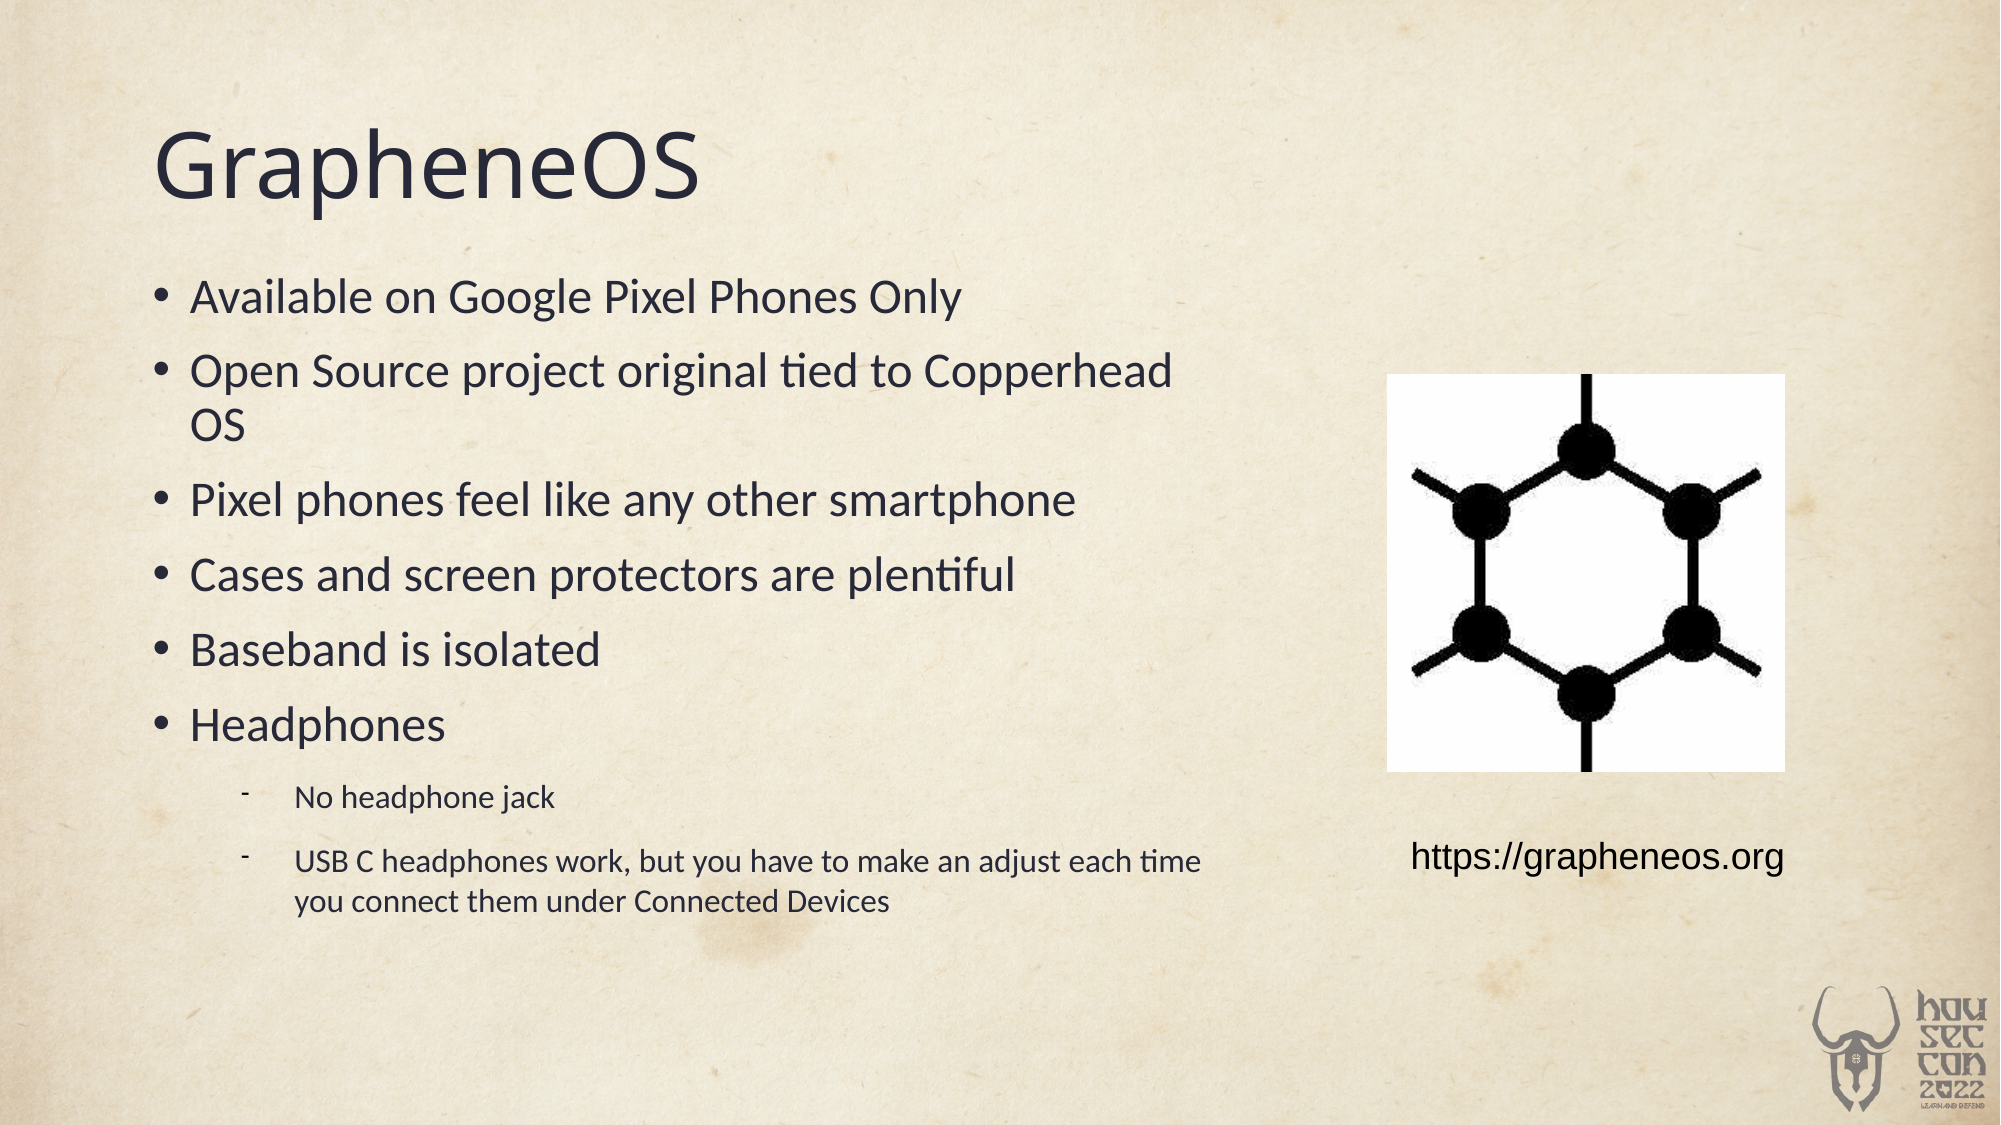

GrapheneOS
Available on Google Pixel Phones Only
Open Source project original tied to Copperhead OS
Pixel phones feel like any other smartphone
Cases and screen protectors are plentiful
Baseband is isolated
Headphones
No headphone jack
USB C headphones work, but you have to make an adjust each time you connect them under Connected Devices
https://grapheneos.org